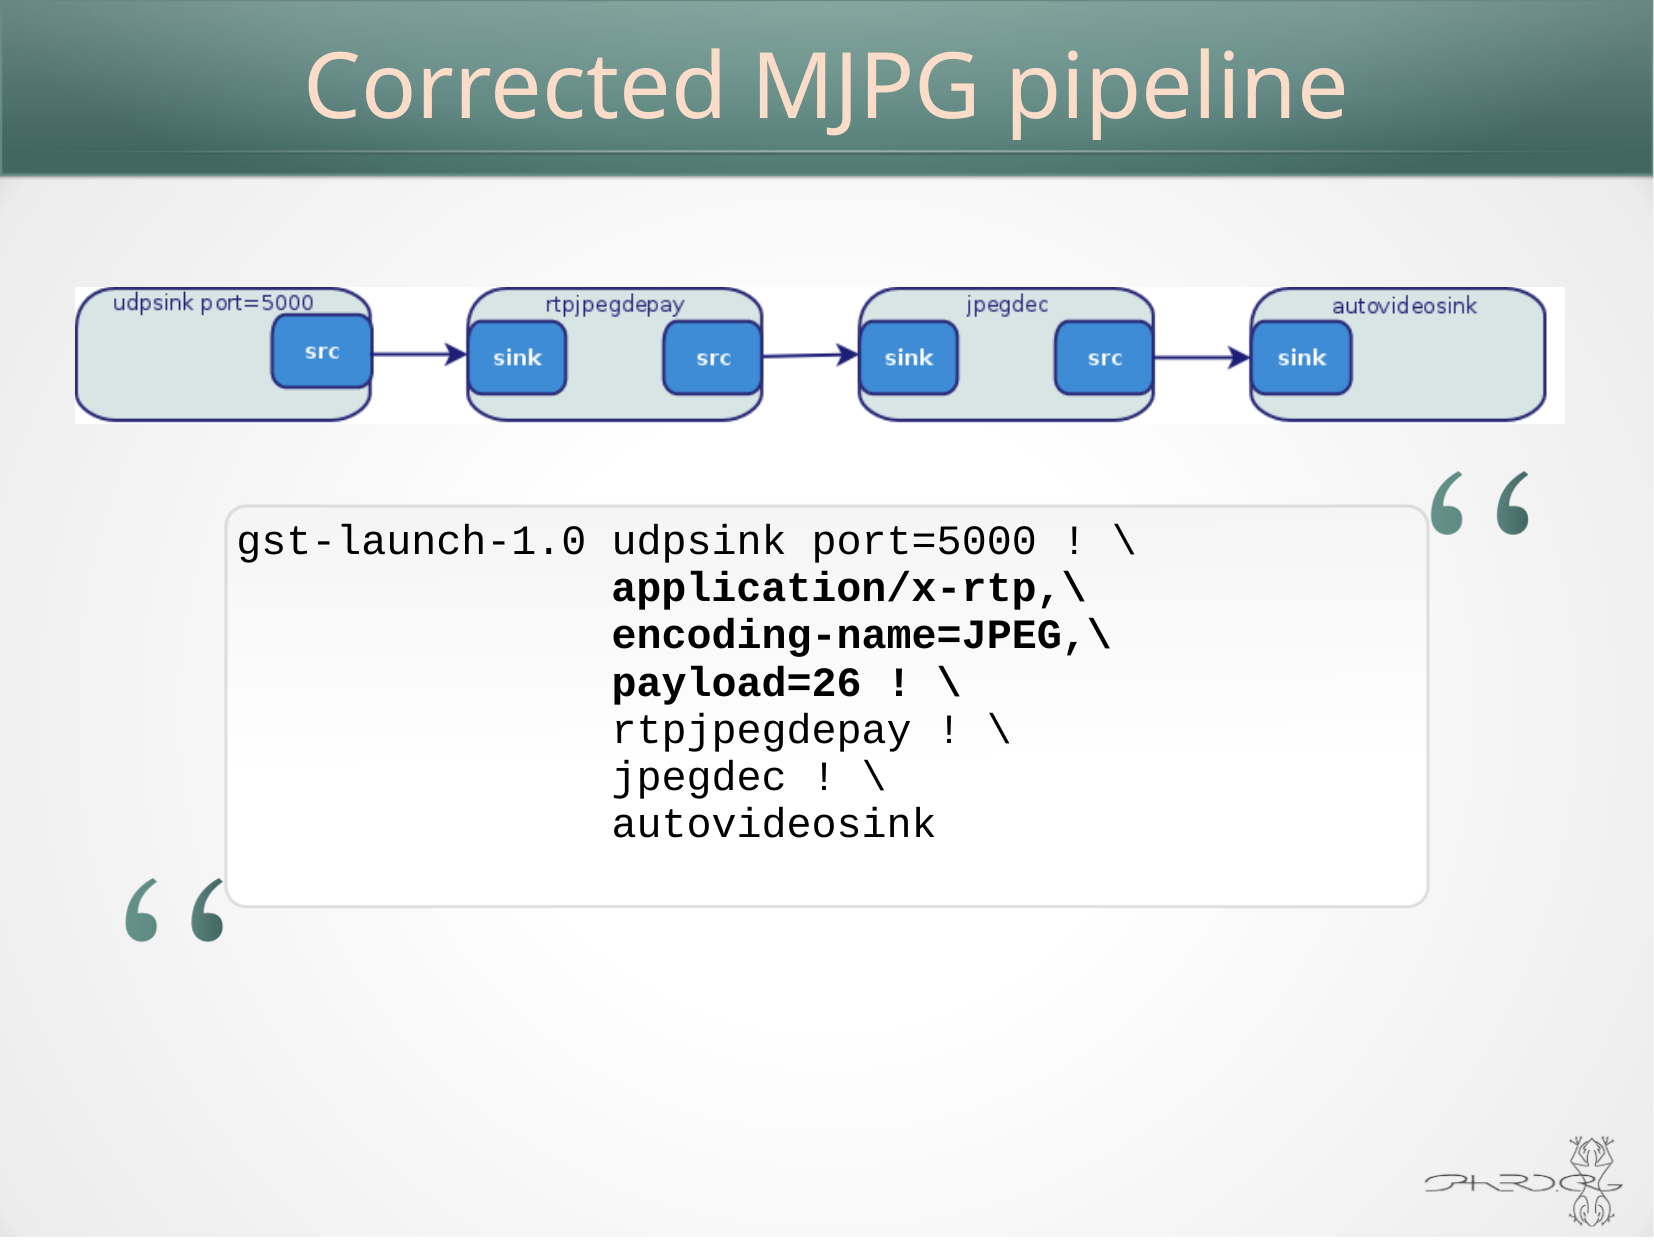

# Corrected MJPG pipeline
gst-launch-1.0 udpsink port=5000 ! \
 application/x-rtp,\
 encoding-name=JPEG,\
 payload=26 ! \
 rtpjpegdepay ! \
 jpegdec ! \
 autovideosink